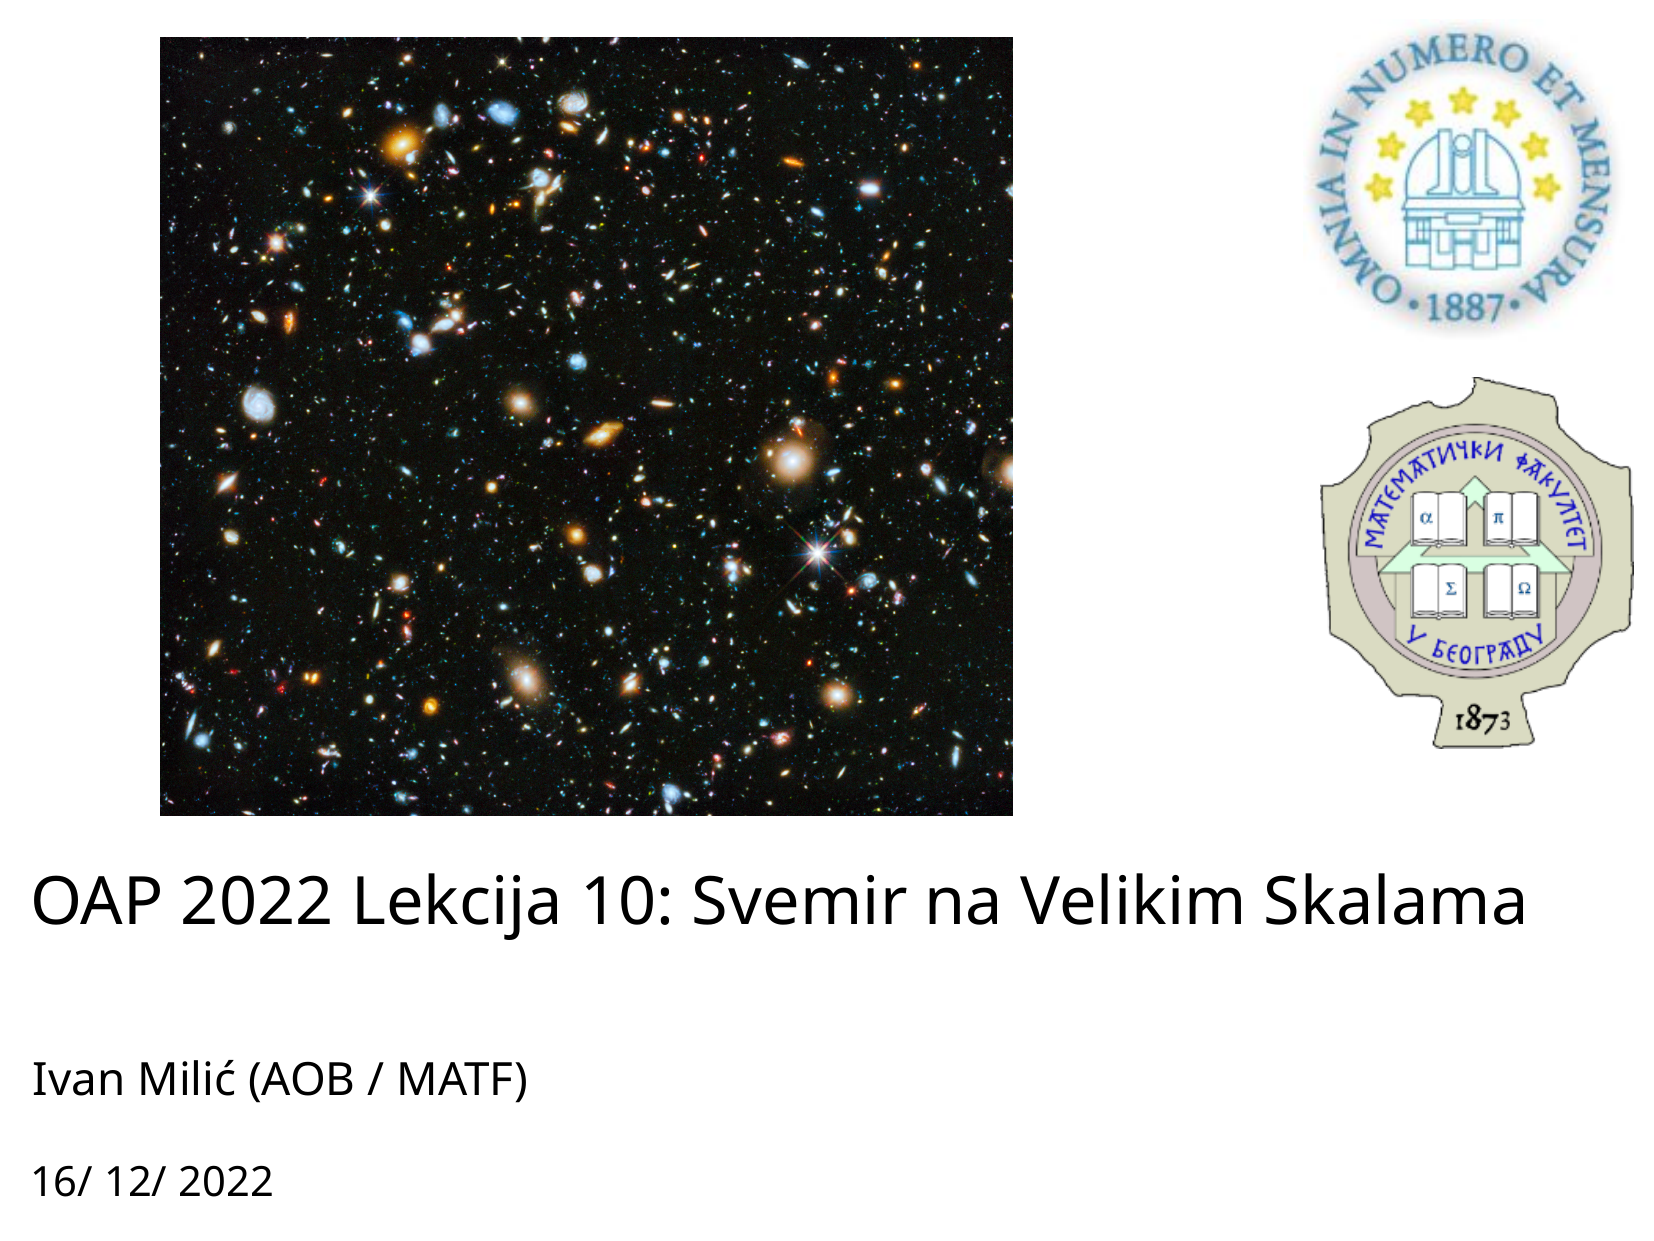

OAP 2022 Lekcija 10: Svemir na Velikim Skalama
Ivan Milić (AOB / MATF)
# 16/ 12/ 2022